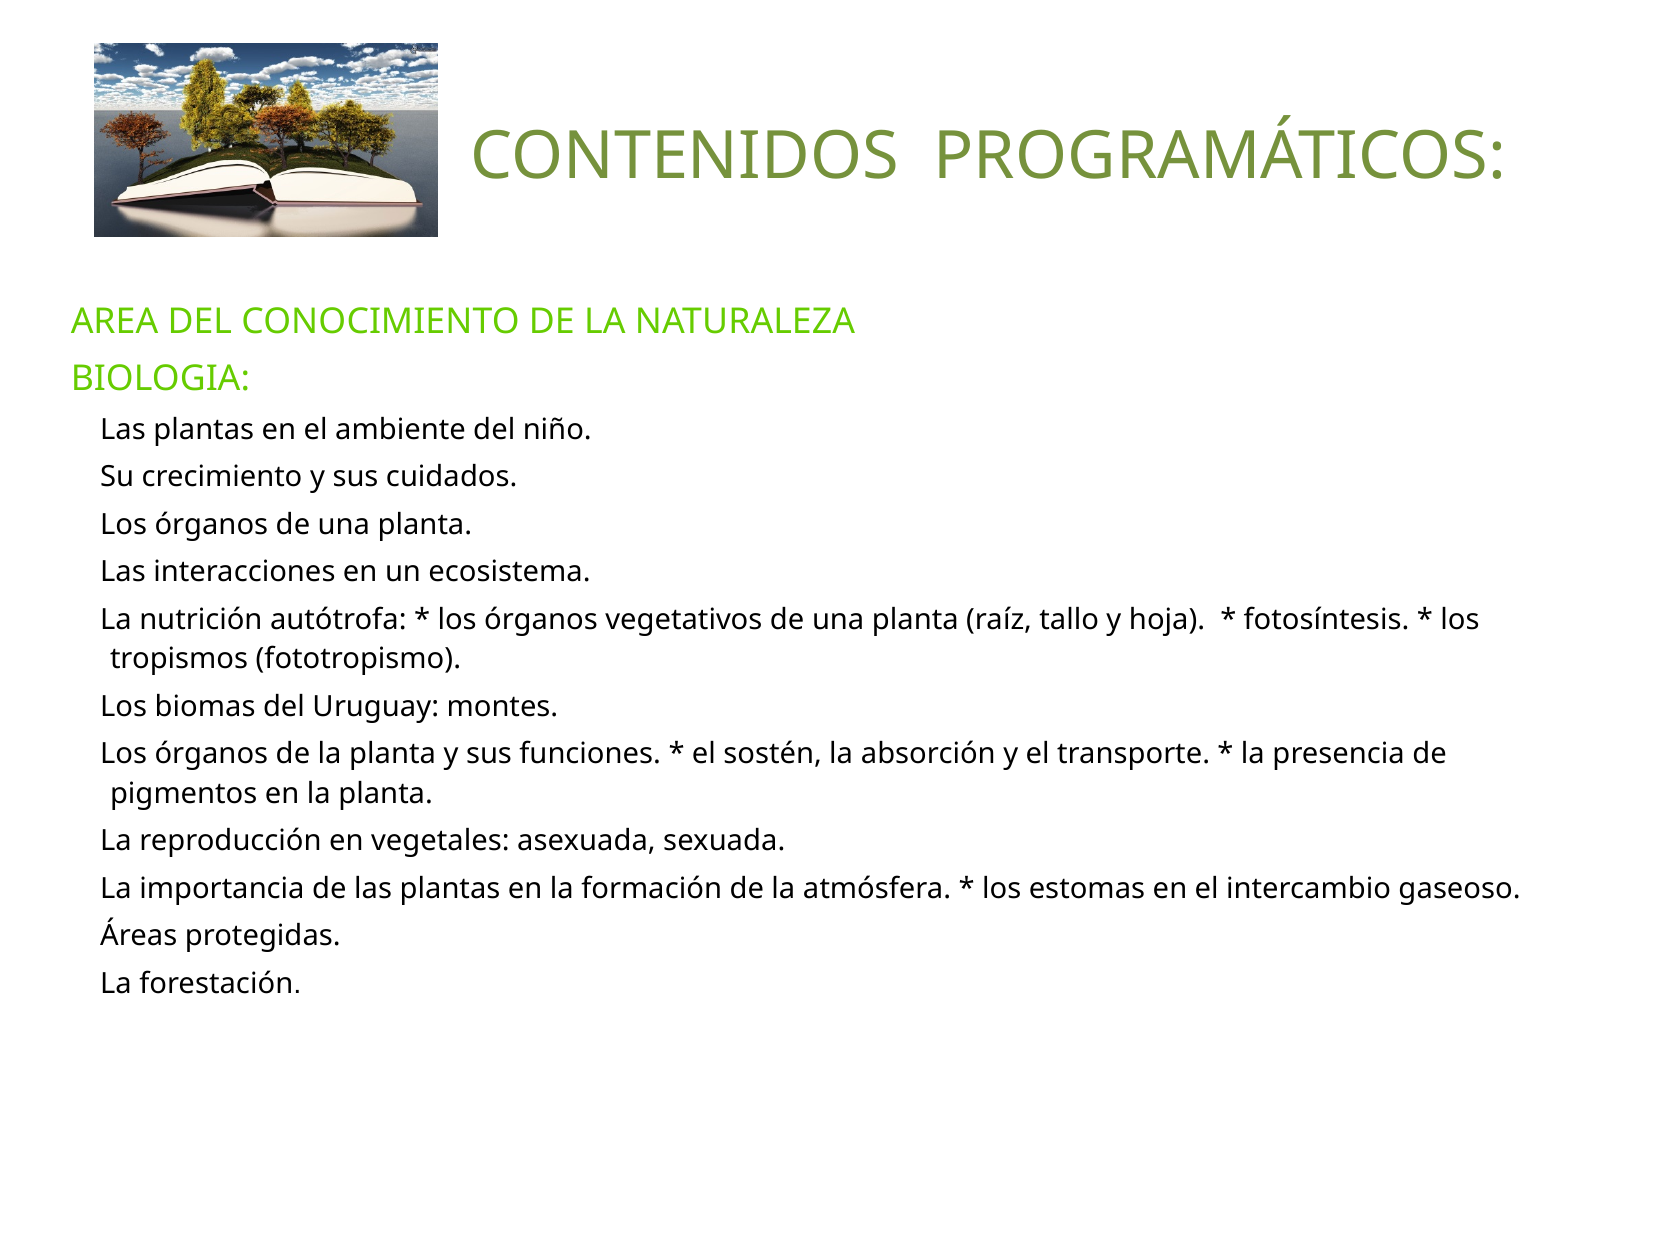

# CONTENIDOS PROGRAMÁTICOS:
AREA DEL CONOCIMIENTO DE LA NATURALEZA
BIOLOGIA:
Las plantas en el ambiente del niño.
Su crecimiento y sus cuidados.
Los órganos de una planta.
Las interacciones en un ecosistema.
La nutrición autótrofa: * los órganos vegetativos de una planta (raíz, tallo y hoja). * fotosíntesis. * los tropismos (fototropismo).
Los biomas del Uruguay: montes.
Los órganos de la planta y sus funciones. * el sostén, la absorción y el transporte. * la presencia de pigmentos en la planta.
La reproducción en vegetales: asexuada, sexuada.
La importancia de las plantas en la formación de la atmósfera. * los estomas en el intercambio gaseoso.
Áreas protegidas.
La forestación.